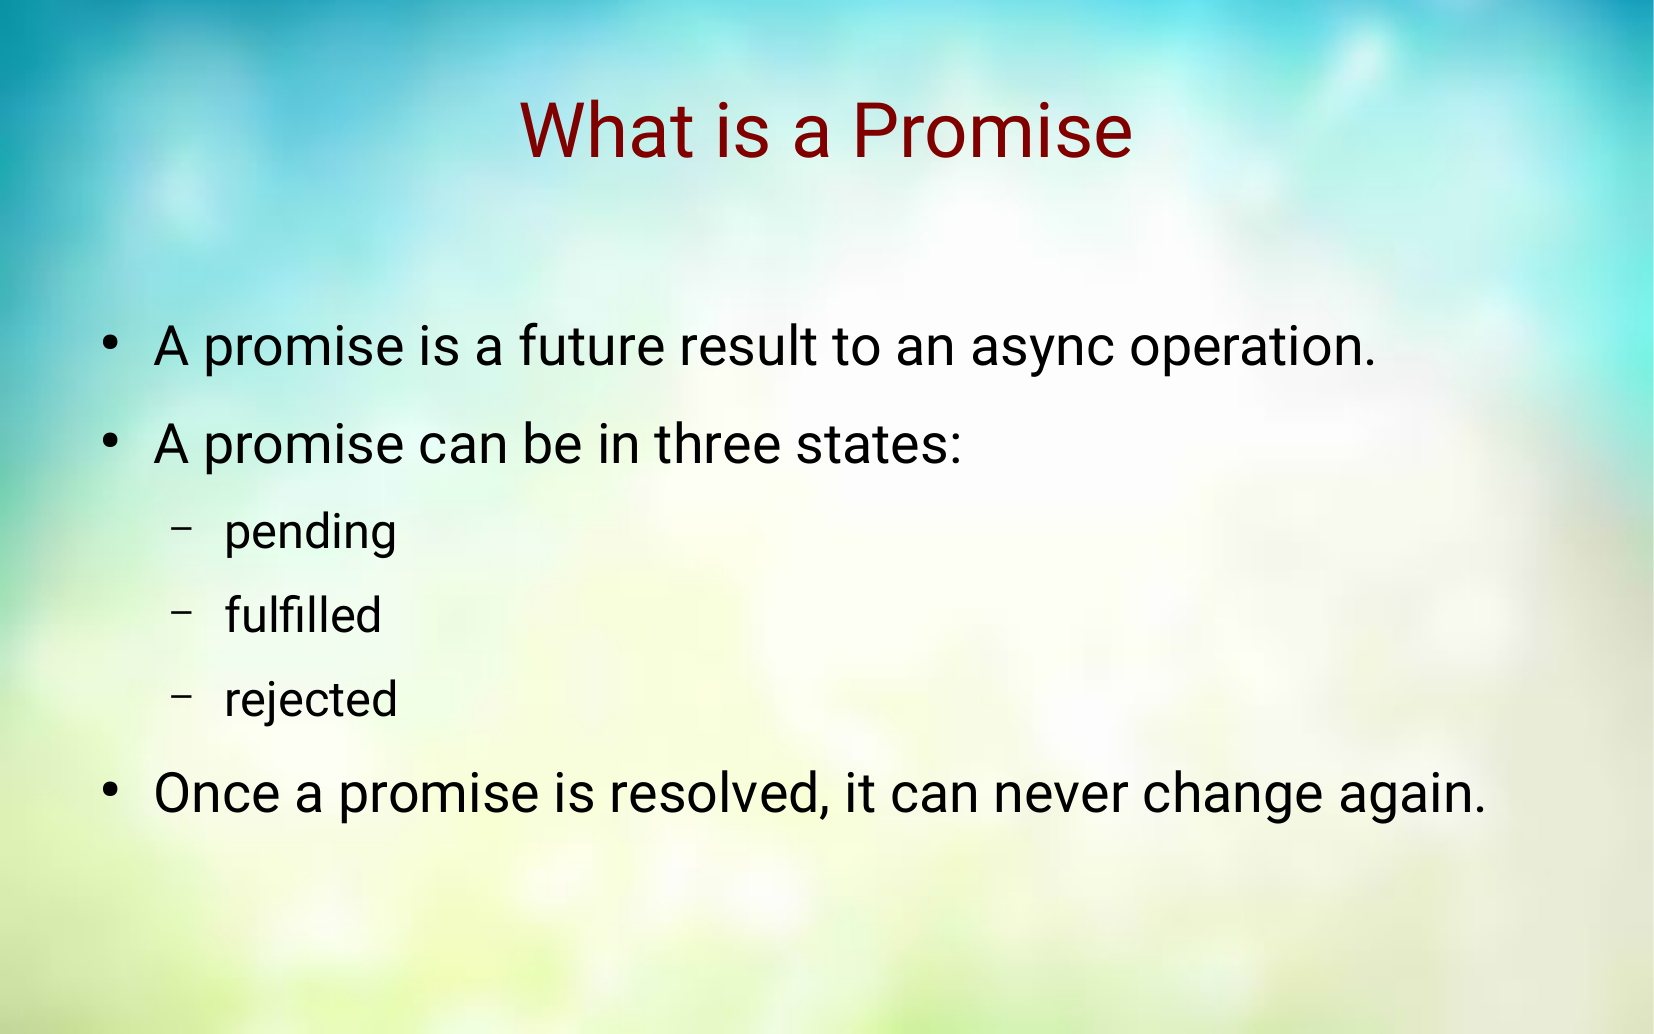

# What is a Promise
A promise is a future result to an async operation.
A promise can be in three states:
pending
fulfilled
rejected
Once a promise is resolved, it can never change again.